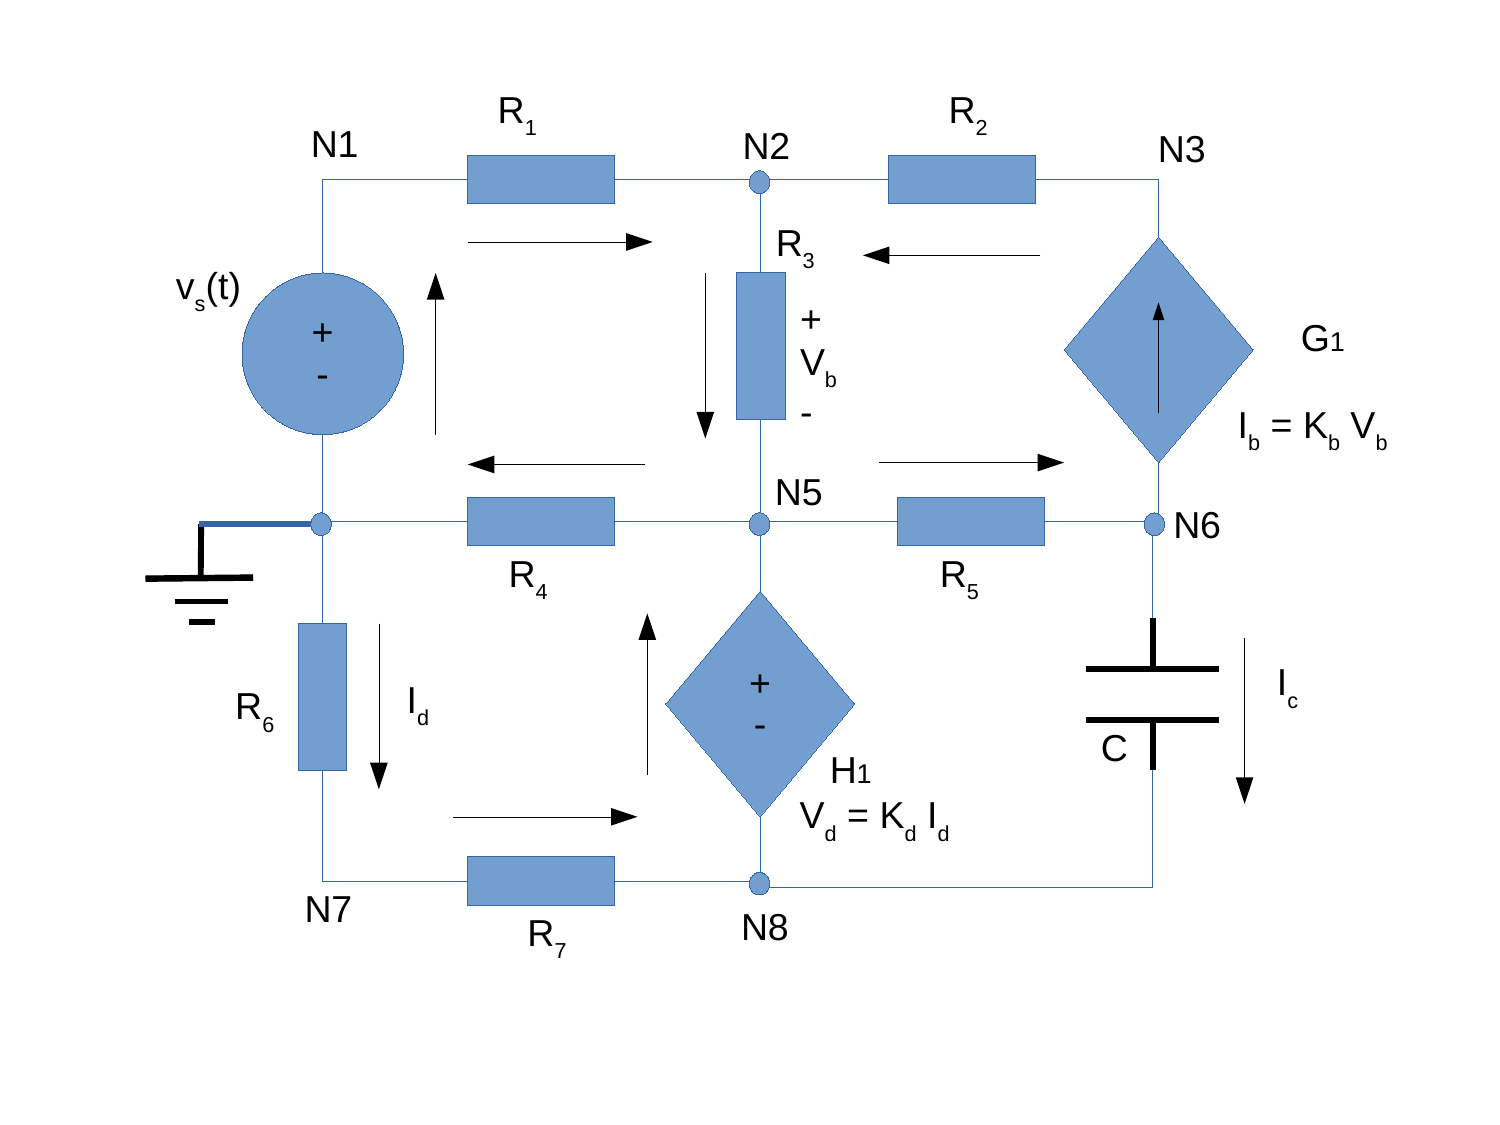

efef
R1
R2
N1
N2
N3
R3
vs(t)
+
-
+
Vb
-
G1
Ib = Kb Vb
N5
N6
R4
R5
+
-
Ic
Id
R6
C
H1
Vd = Kd Id
N7
N8
R7
.,kujmyhntgbfbggnhmik,o,umynterrwruj5i6oli5yhtretryui7kolkiujytrtyujki7ujytv
bla
1
Ib = Kb Vb